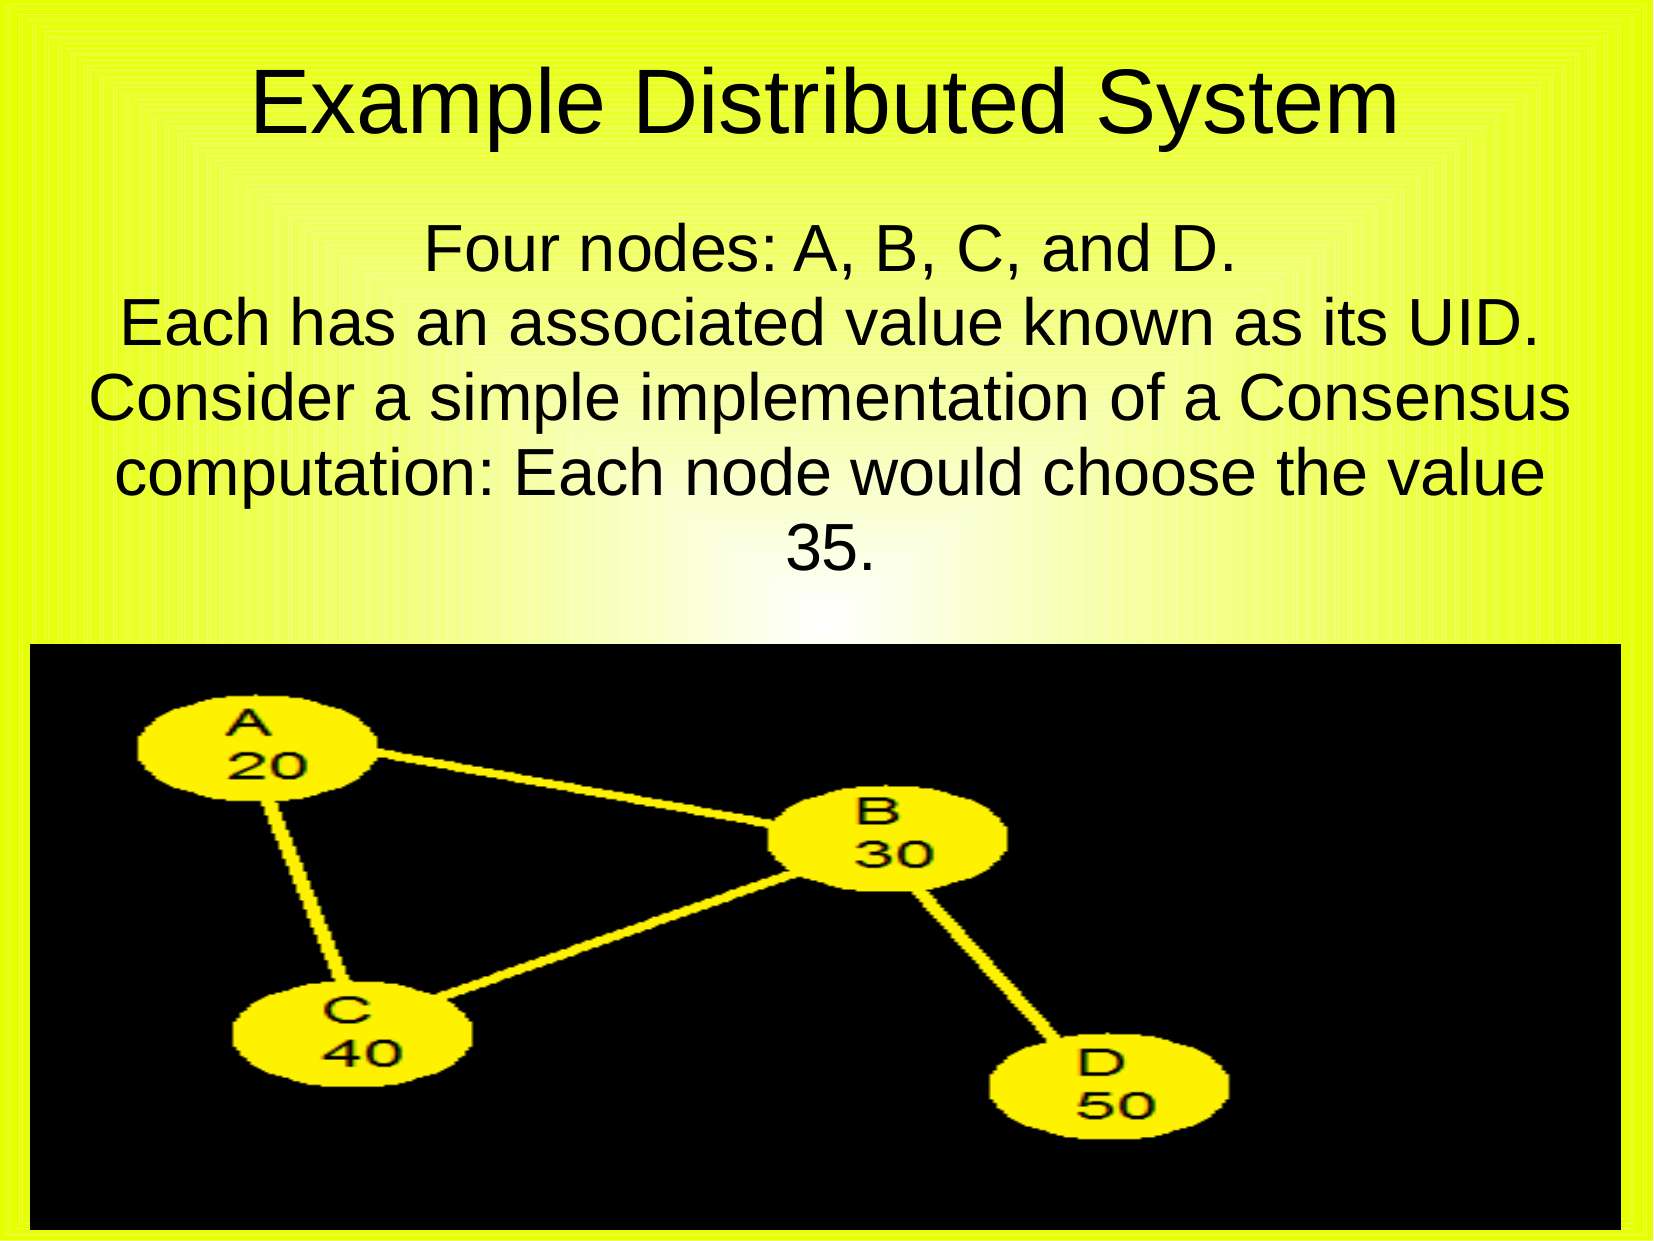

# Example Distributed System
Four nodes: A, B, C, and D.
Each has an associated value known as its UID.
Consider a simple implementation of a Consensus computation: Each node would choose the value 35.